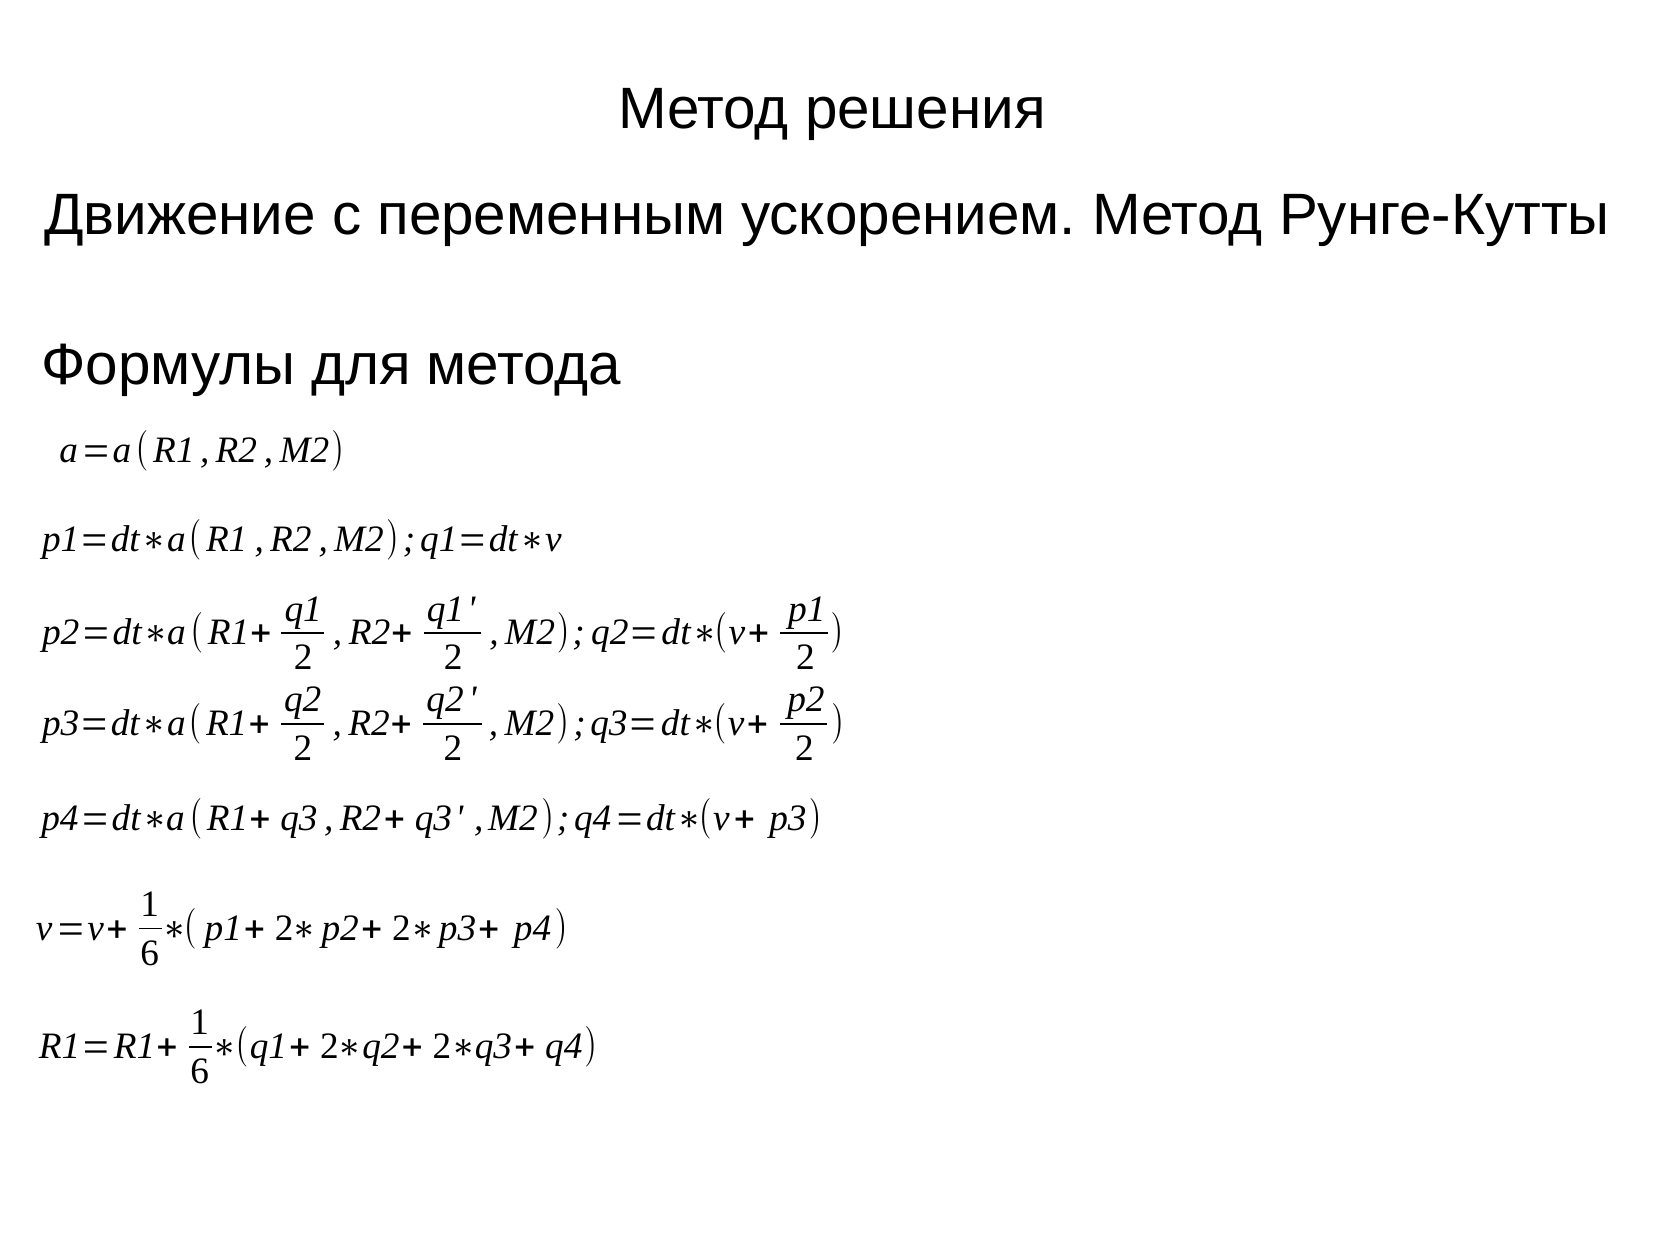

Метод решения
Движение с переменным ускорением. Метод Рунге-Кутты
Формулы для метода